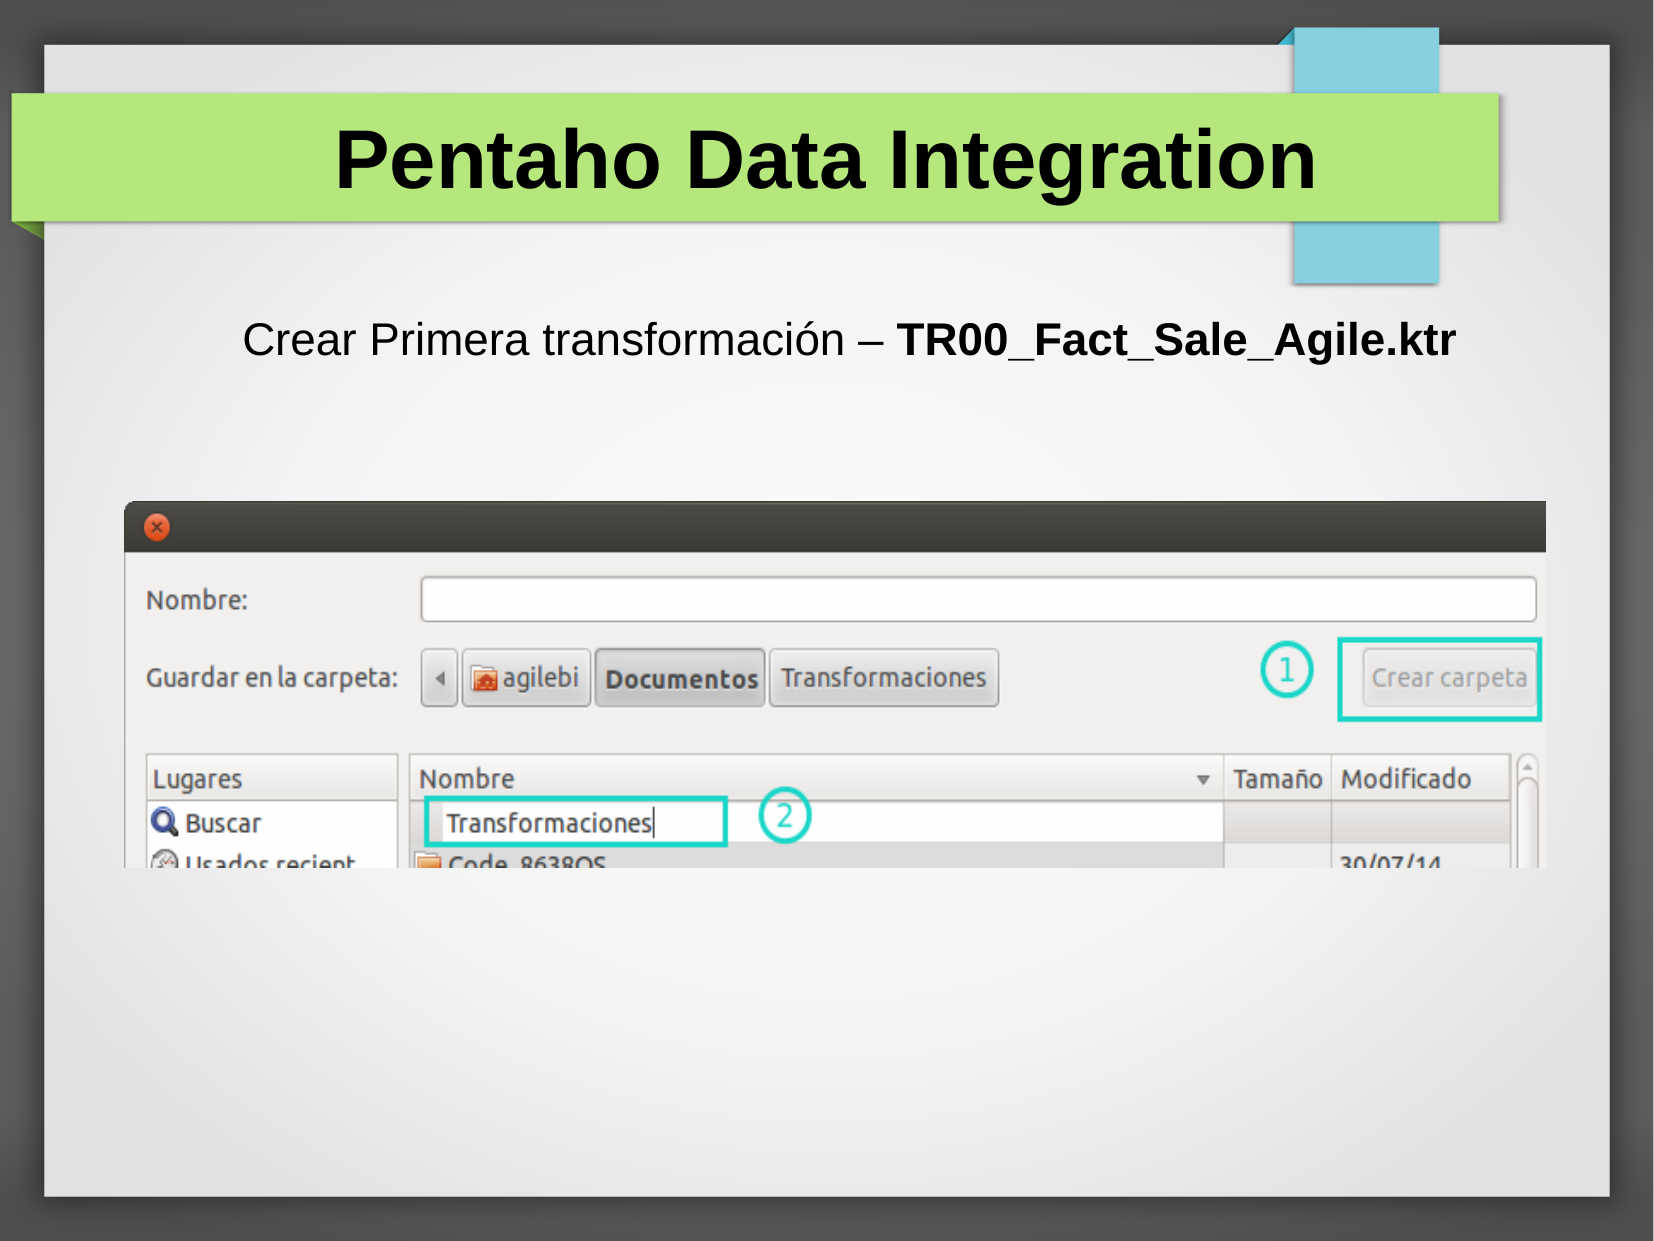

# Pentaho Data Integration
Crear Primera transformación – TR00_Fact_Sale_Agile.ktr